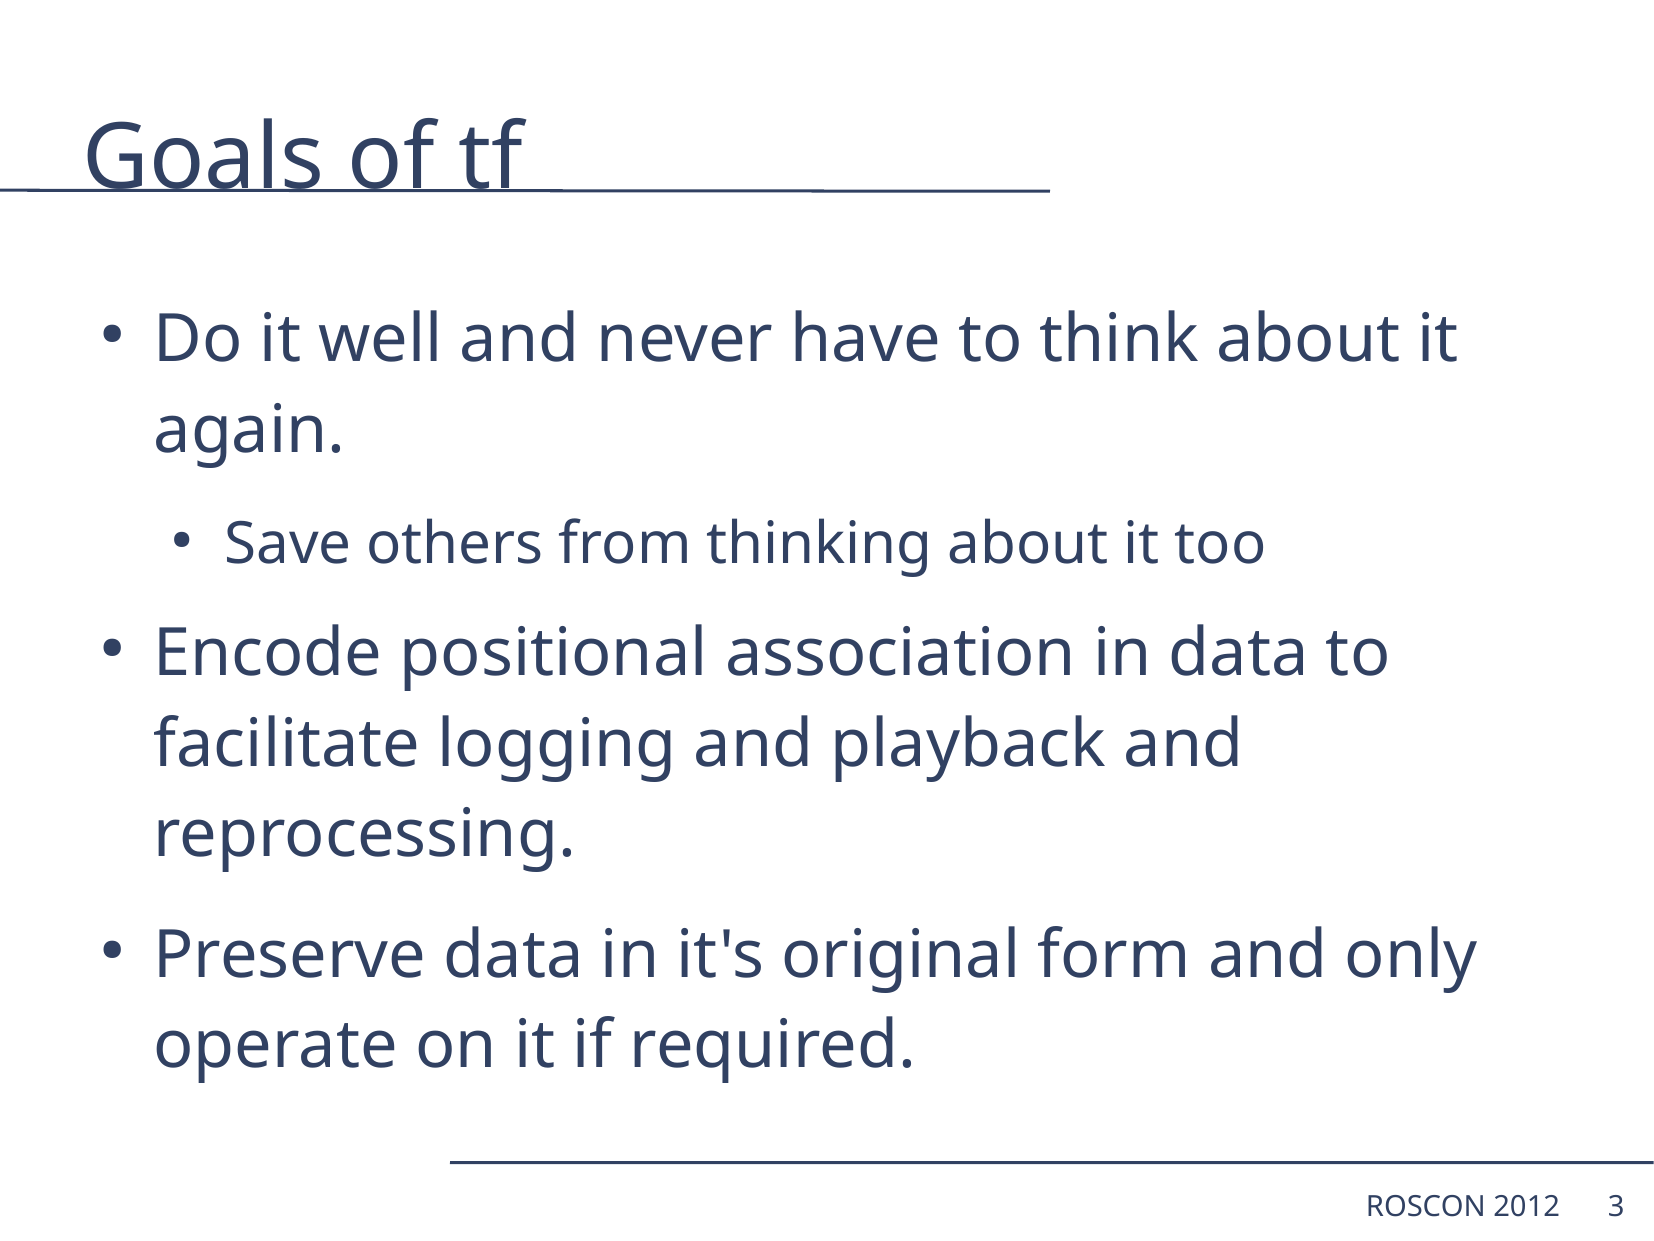

# Goals of tf
Do it well and never have to think about it again.
Save others from thinking about it too
Encode positional association in data to facilitate logging and playback and reprocessing.
Preserve data in it's original form and only operate on it if required.